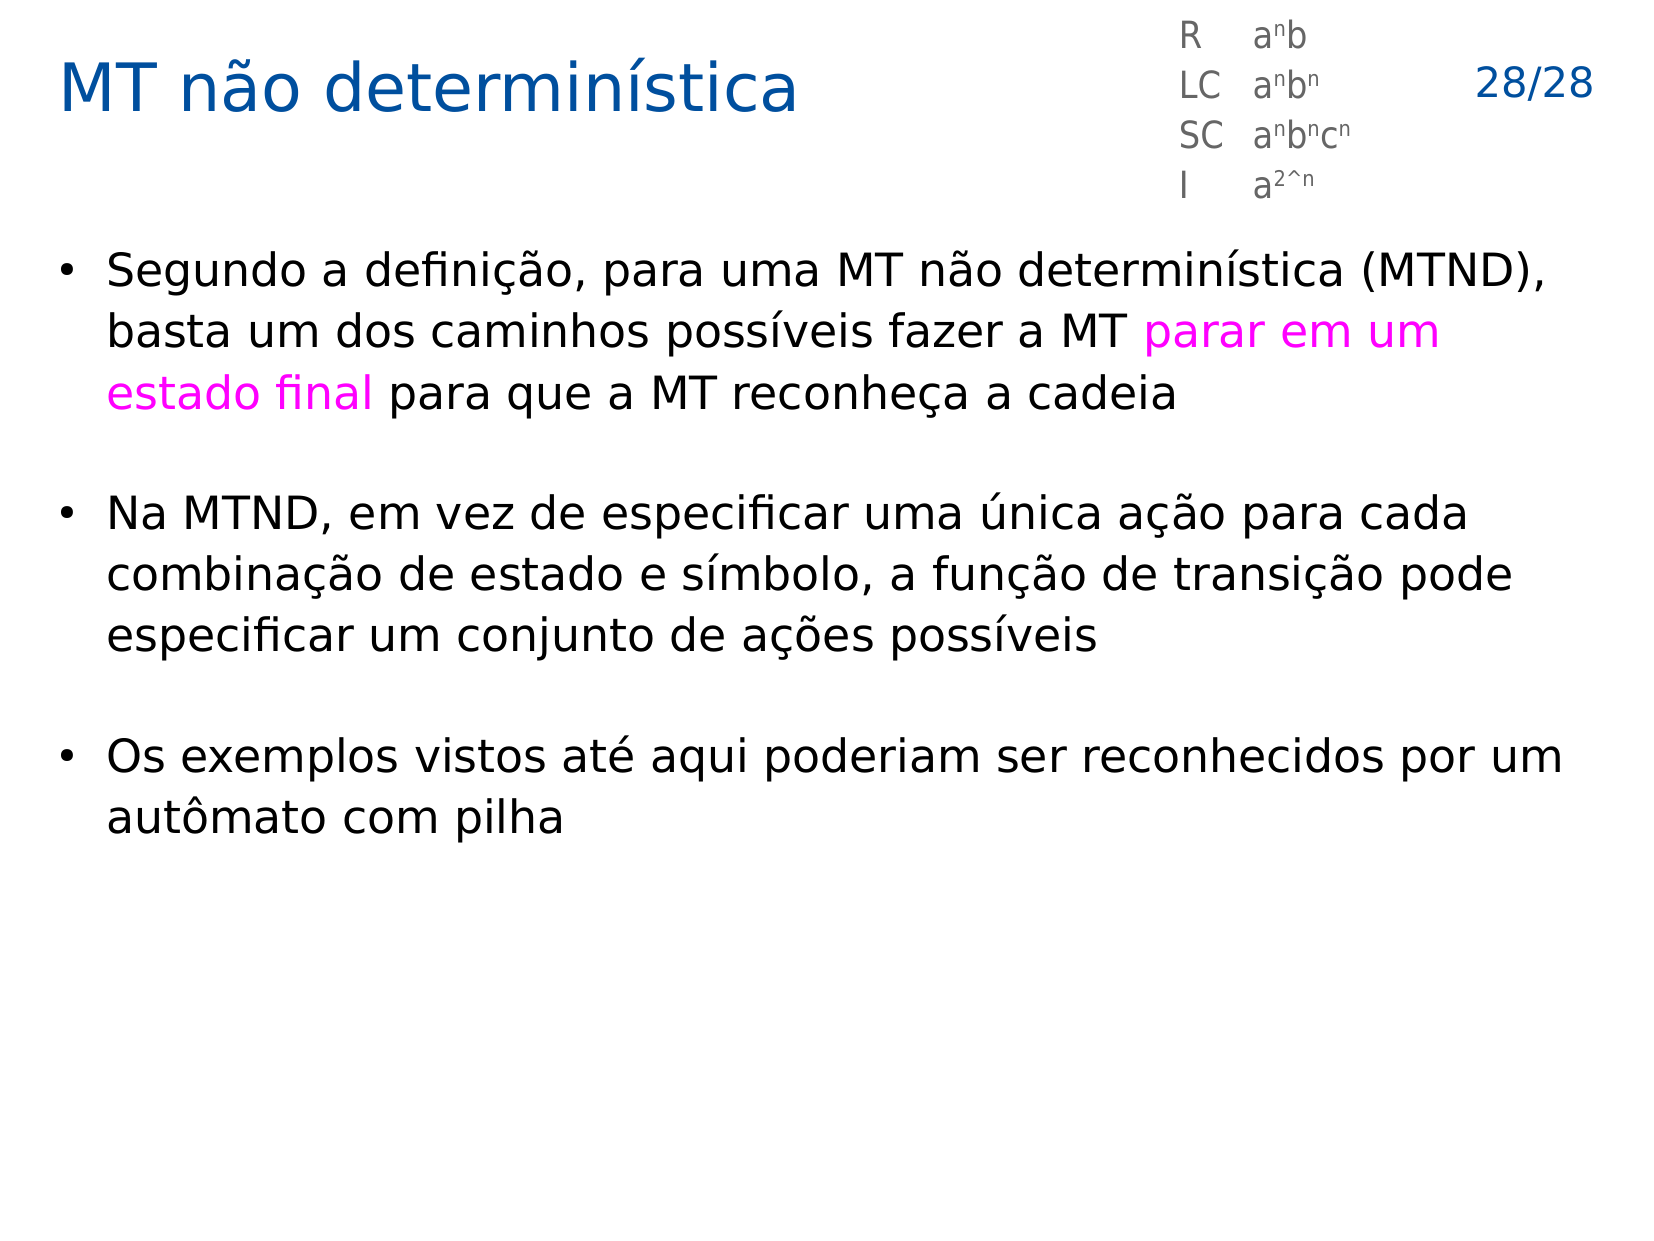

R	anb
LC	anbn
SC	anbncn
I 	a2^n
# MT não determinística
28
Segundo a definição, para uma MT não determinística (MTND), basta um dos caminhos possíveis fazer a MT parar em um estado final para que a MT reconheça a cadeia
Na MTND, em vez de especificar uma única ação para cada combinação de estado e símbolo, a função de transição pode especificar um conjunto de ações possíveis
Os exemplos vistos até aqui poderiam ser reconhecidos por um autômato com pilha